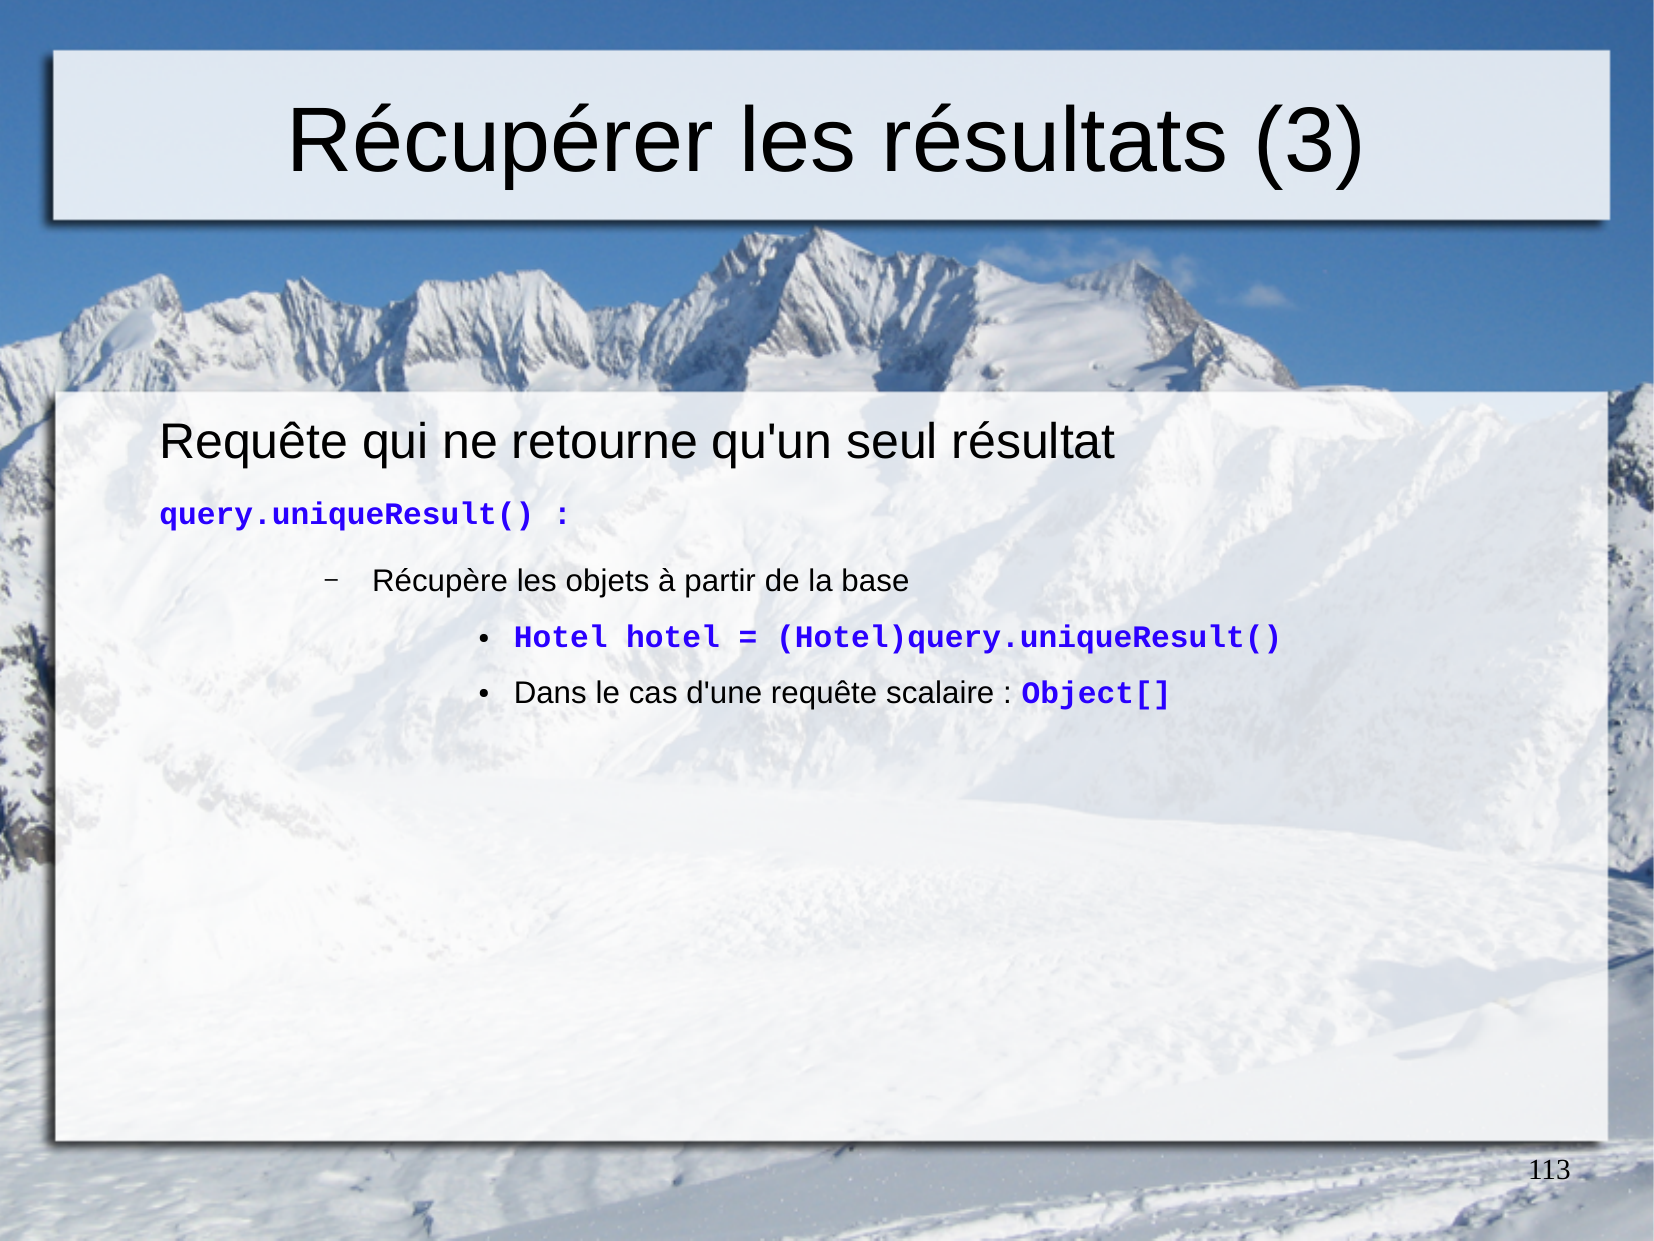

# Récupérer les résultats (3)
Requête qui ne retourne qu'un seul résultat
query.uniqueResult() :
Récupère les objets à partir de la base
Hotel hotel = (Hotel)query.uniqueResult()
Dans le cas d'une requête scalaire : Object[]
113